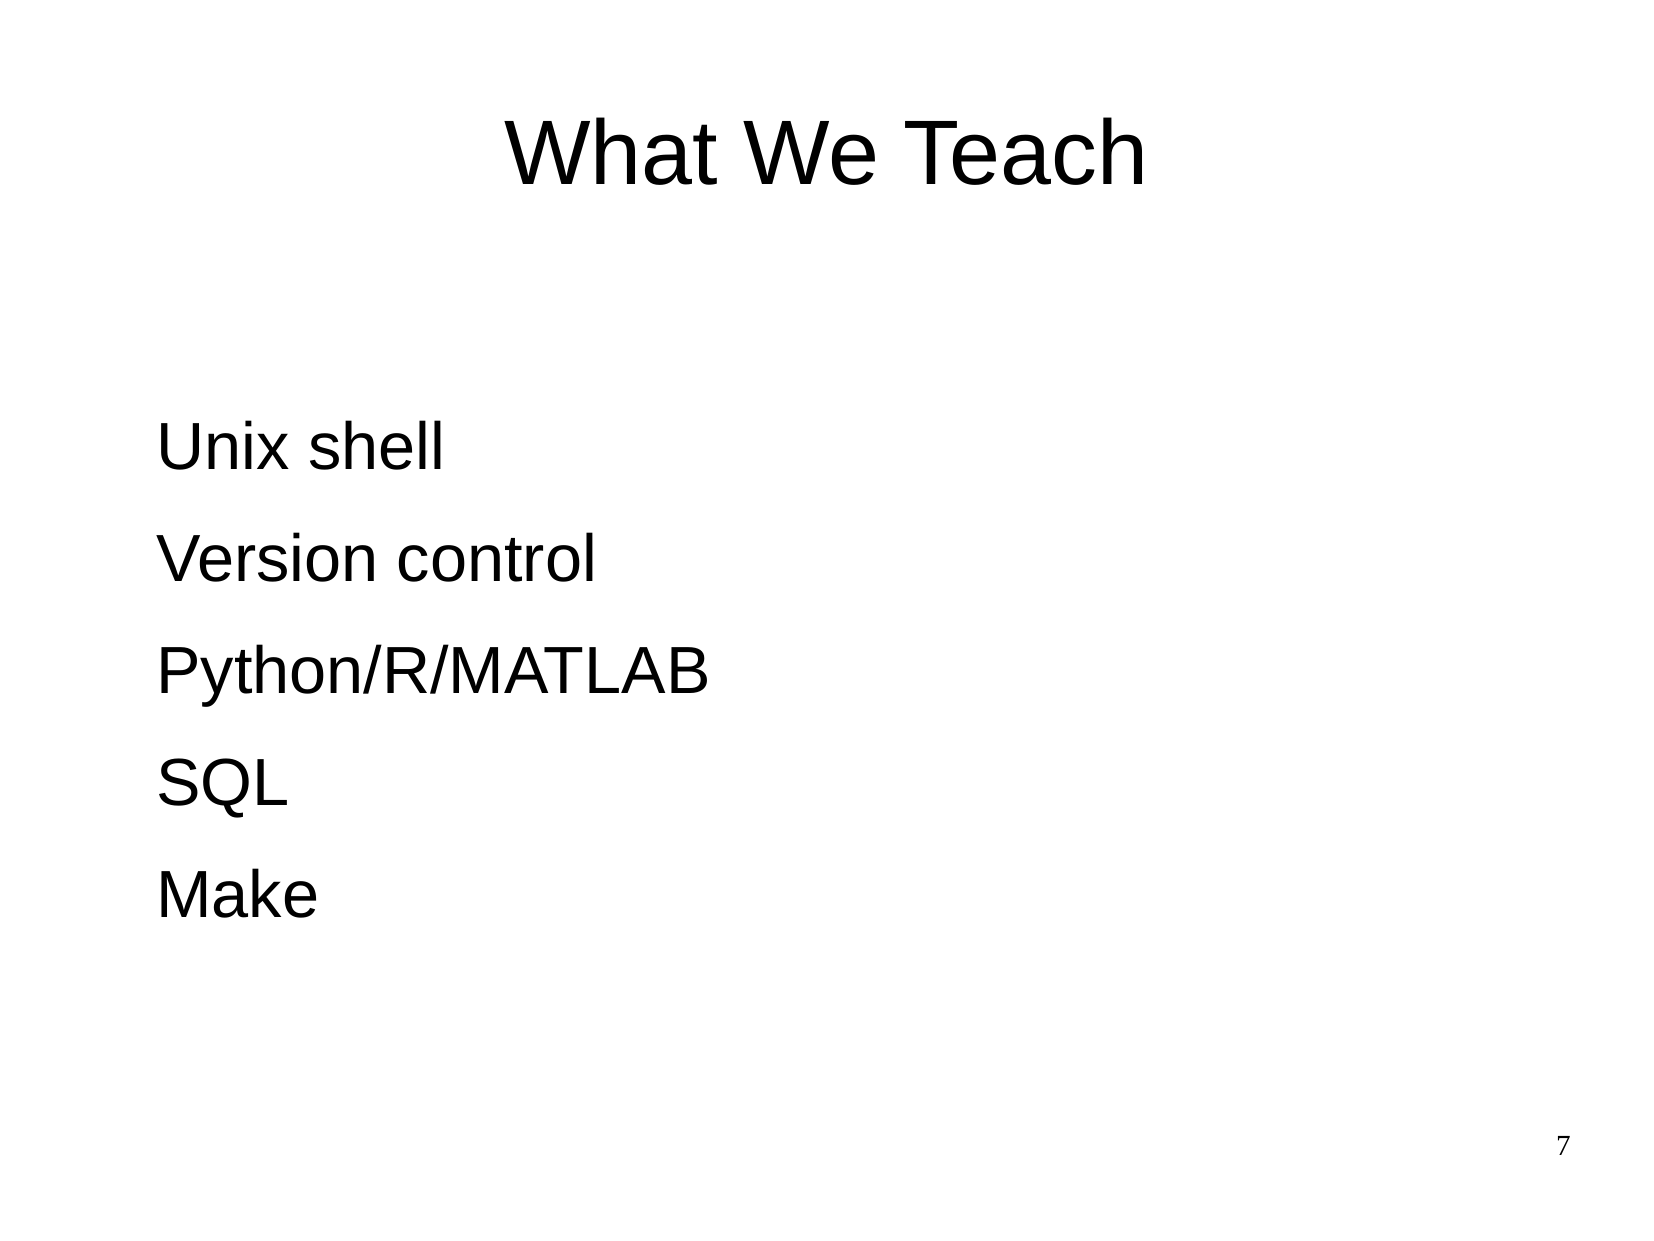

# What We Teach
| Unix shell | | |
| --- | --- | --- |
| Version control | | |
| Python/R/MATLAB | | |
| SQL | | |
| Make | | |
7